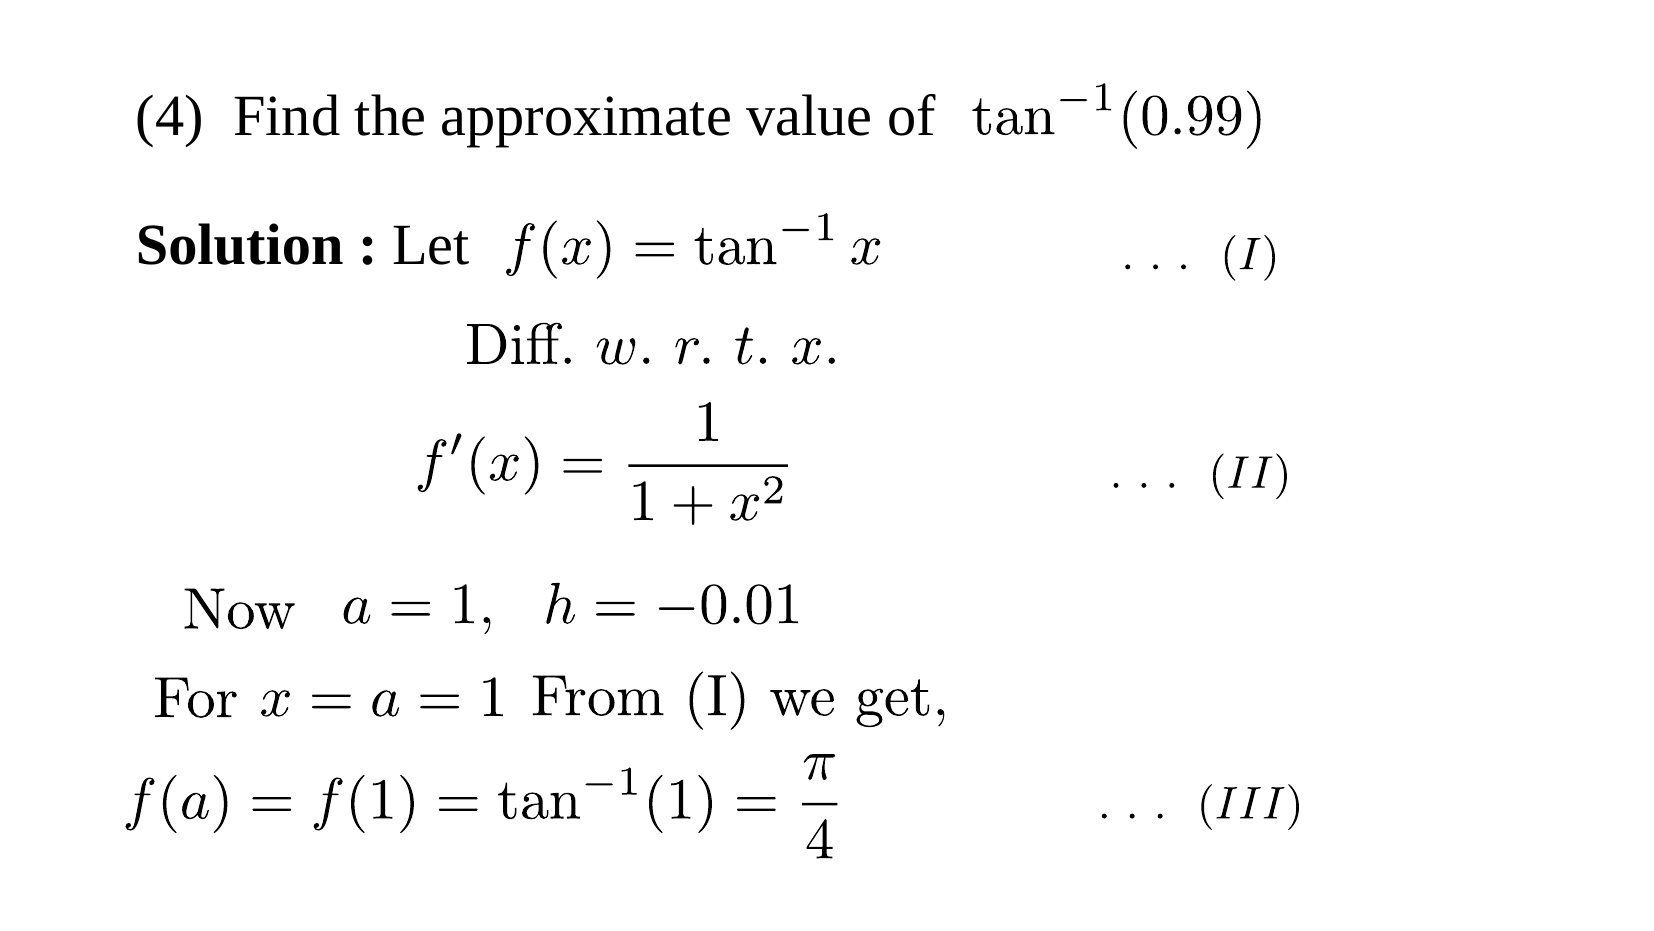

#
	(4) Find the approximate value of
	Solution : Let